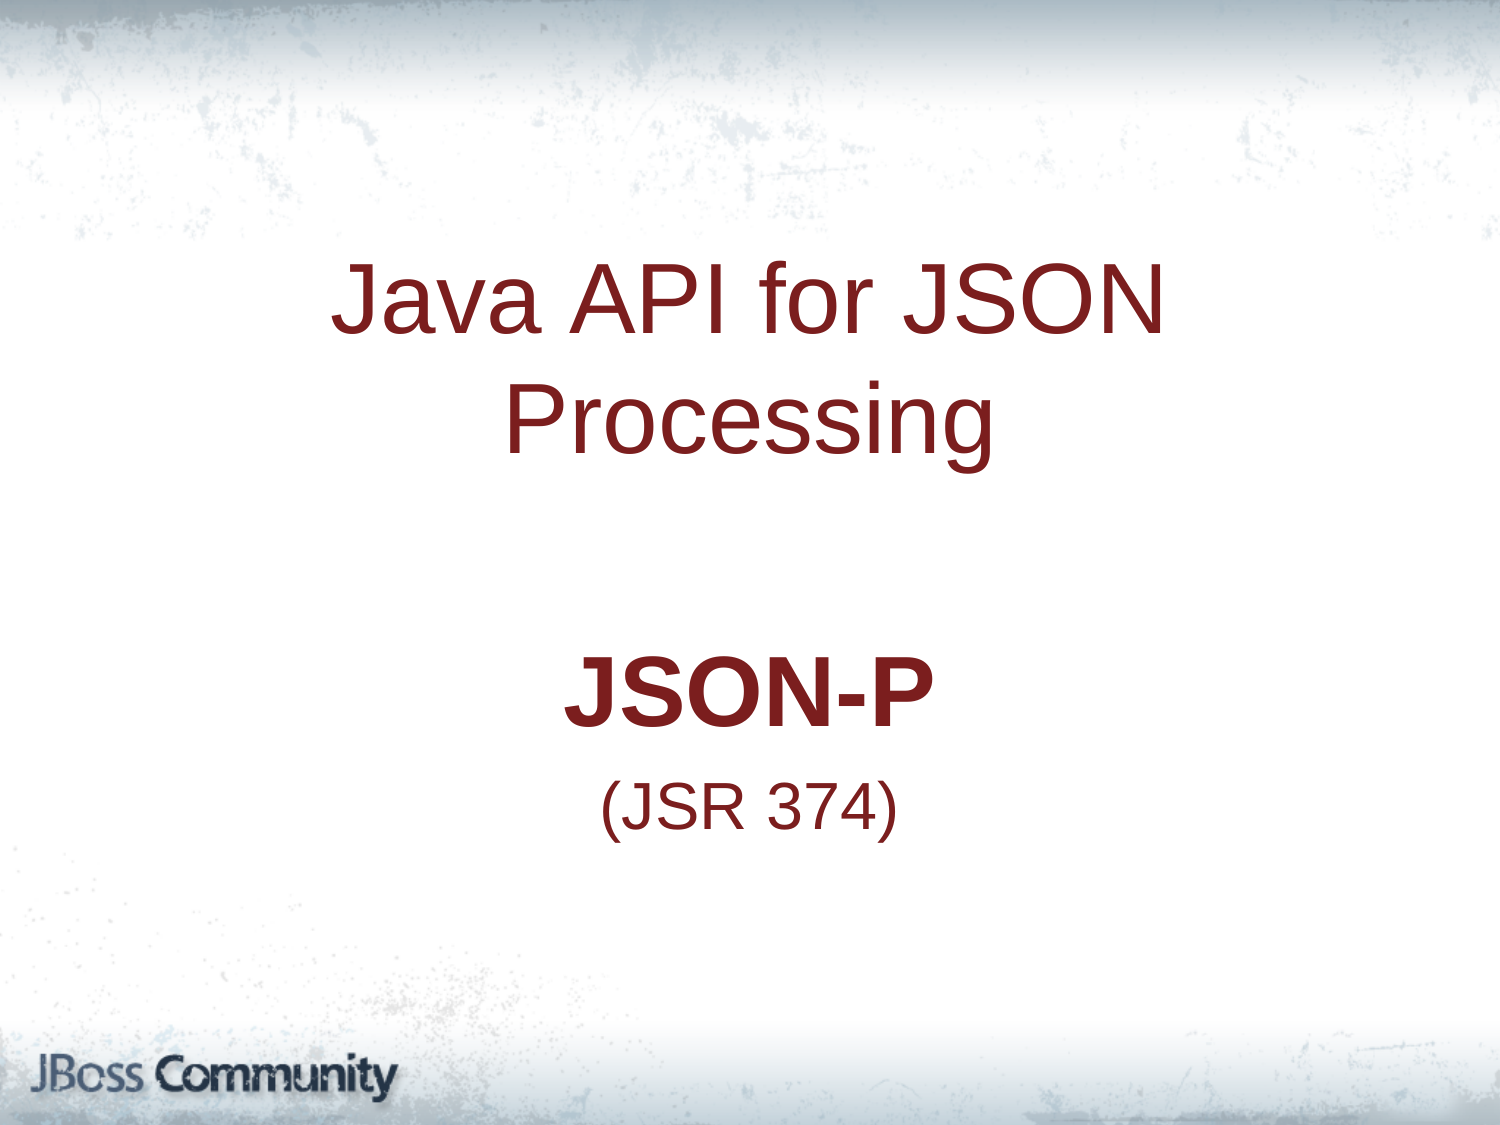

# Java API for JSON Processing
JSON-P
(JSR 374)